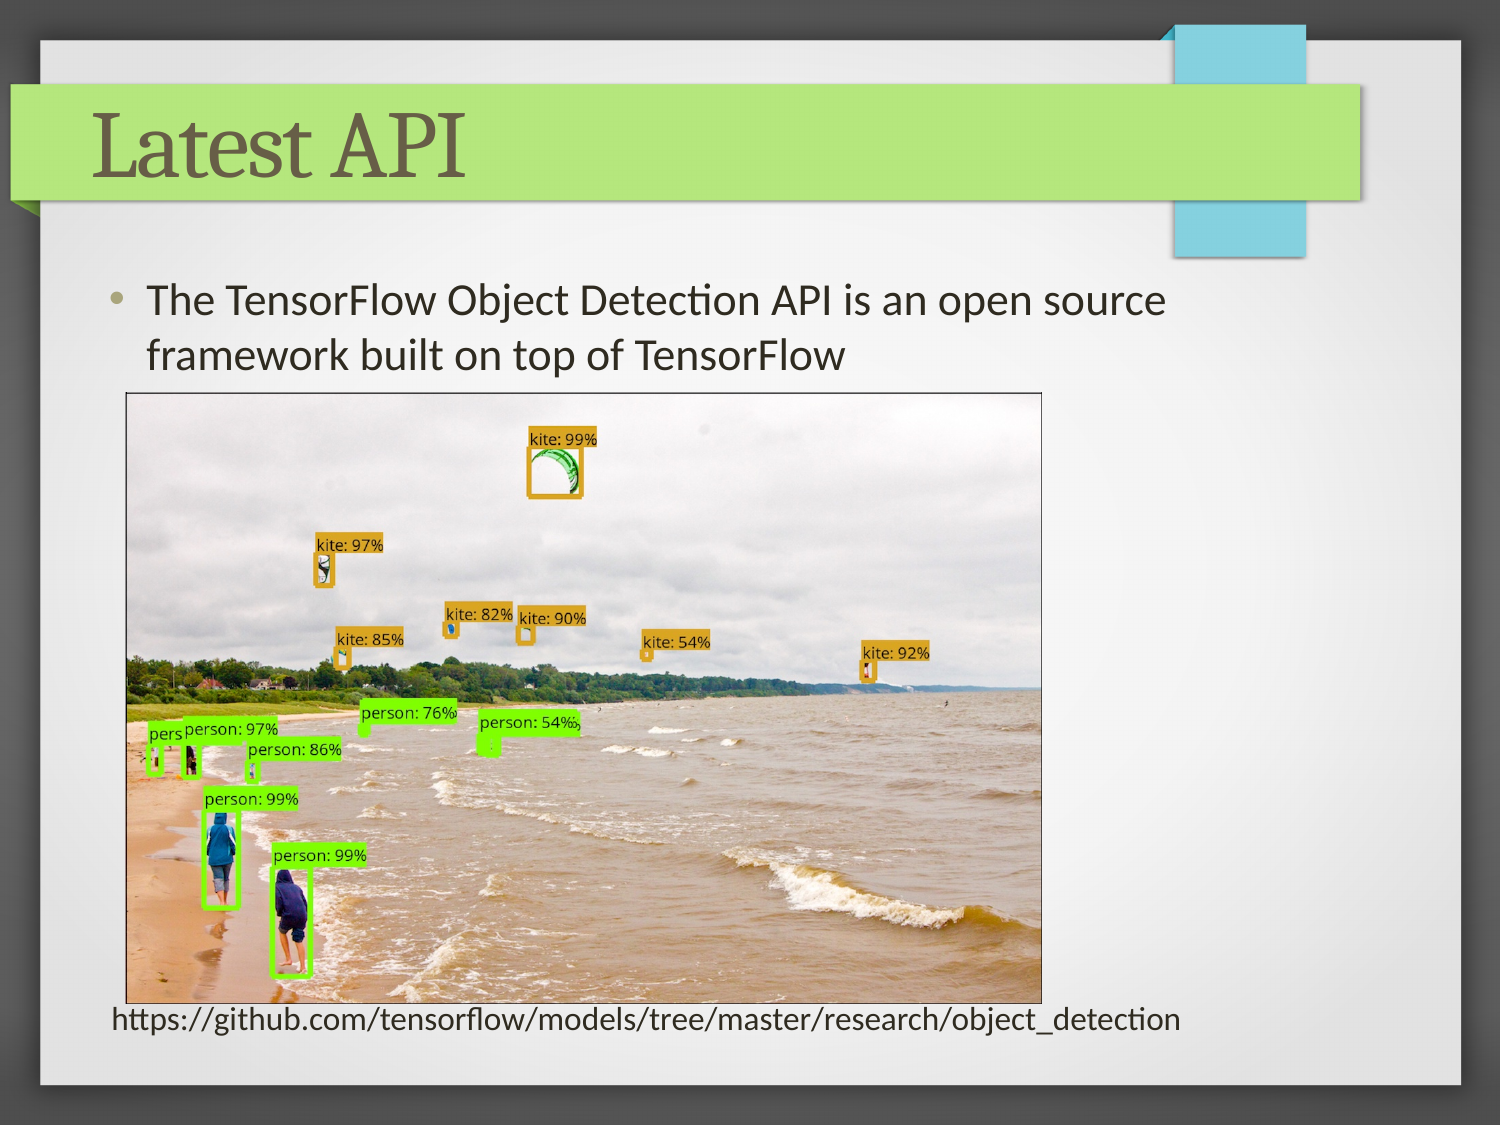

# Latest API
The TensorFlow Object Detection API is an open source framework built on top of TensorFlow
https://github.com/tensorflow/models/tree/master/research/object_detection